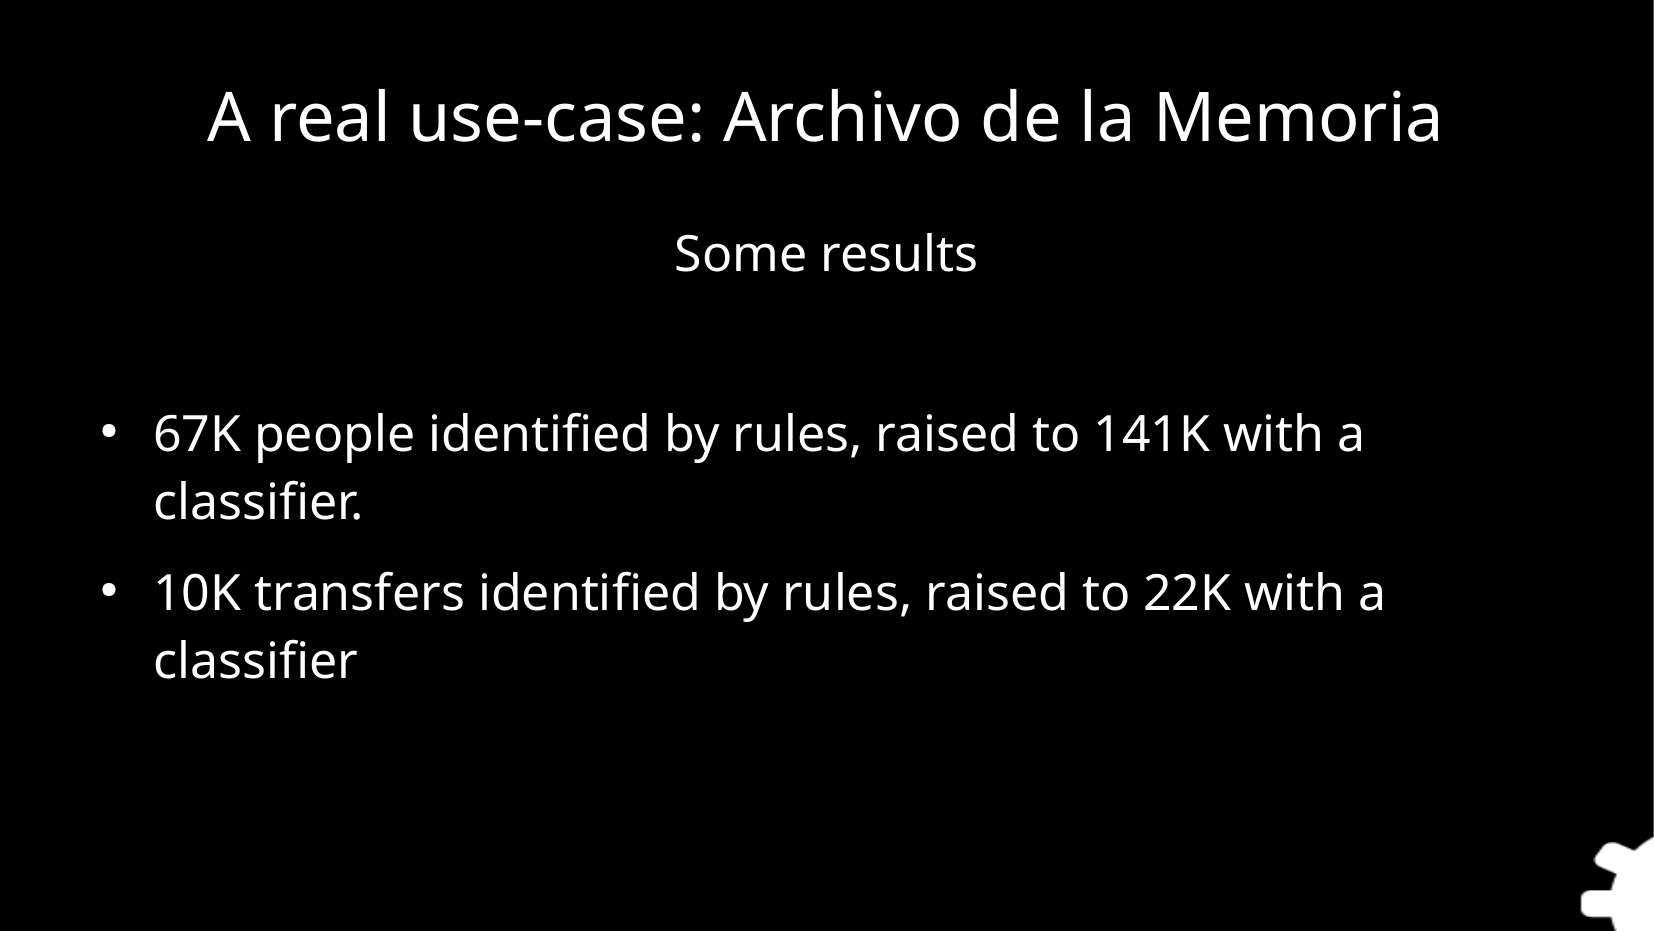

# A real use-case: Archivo de la Memoria
Some results
67K people identified by rules, raised to 141K with a classifier.
10K transfers identified by rules, raised to 22K with a classifier